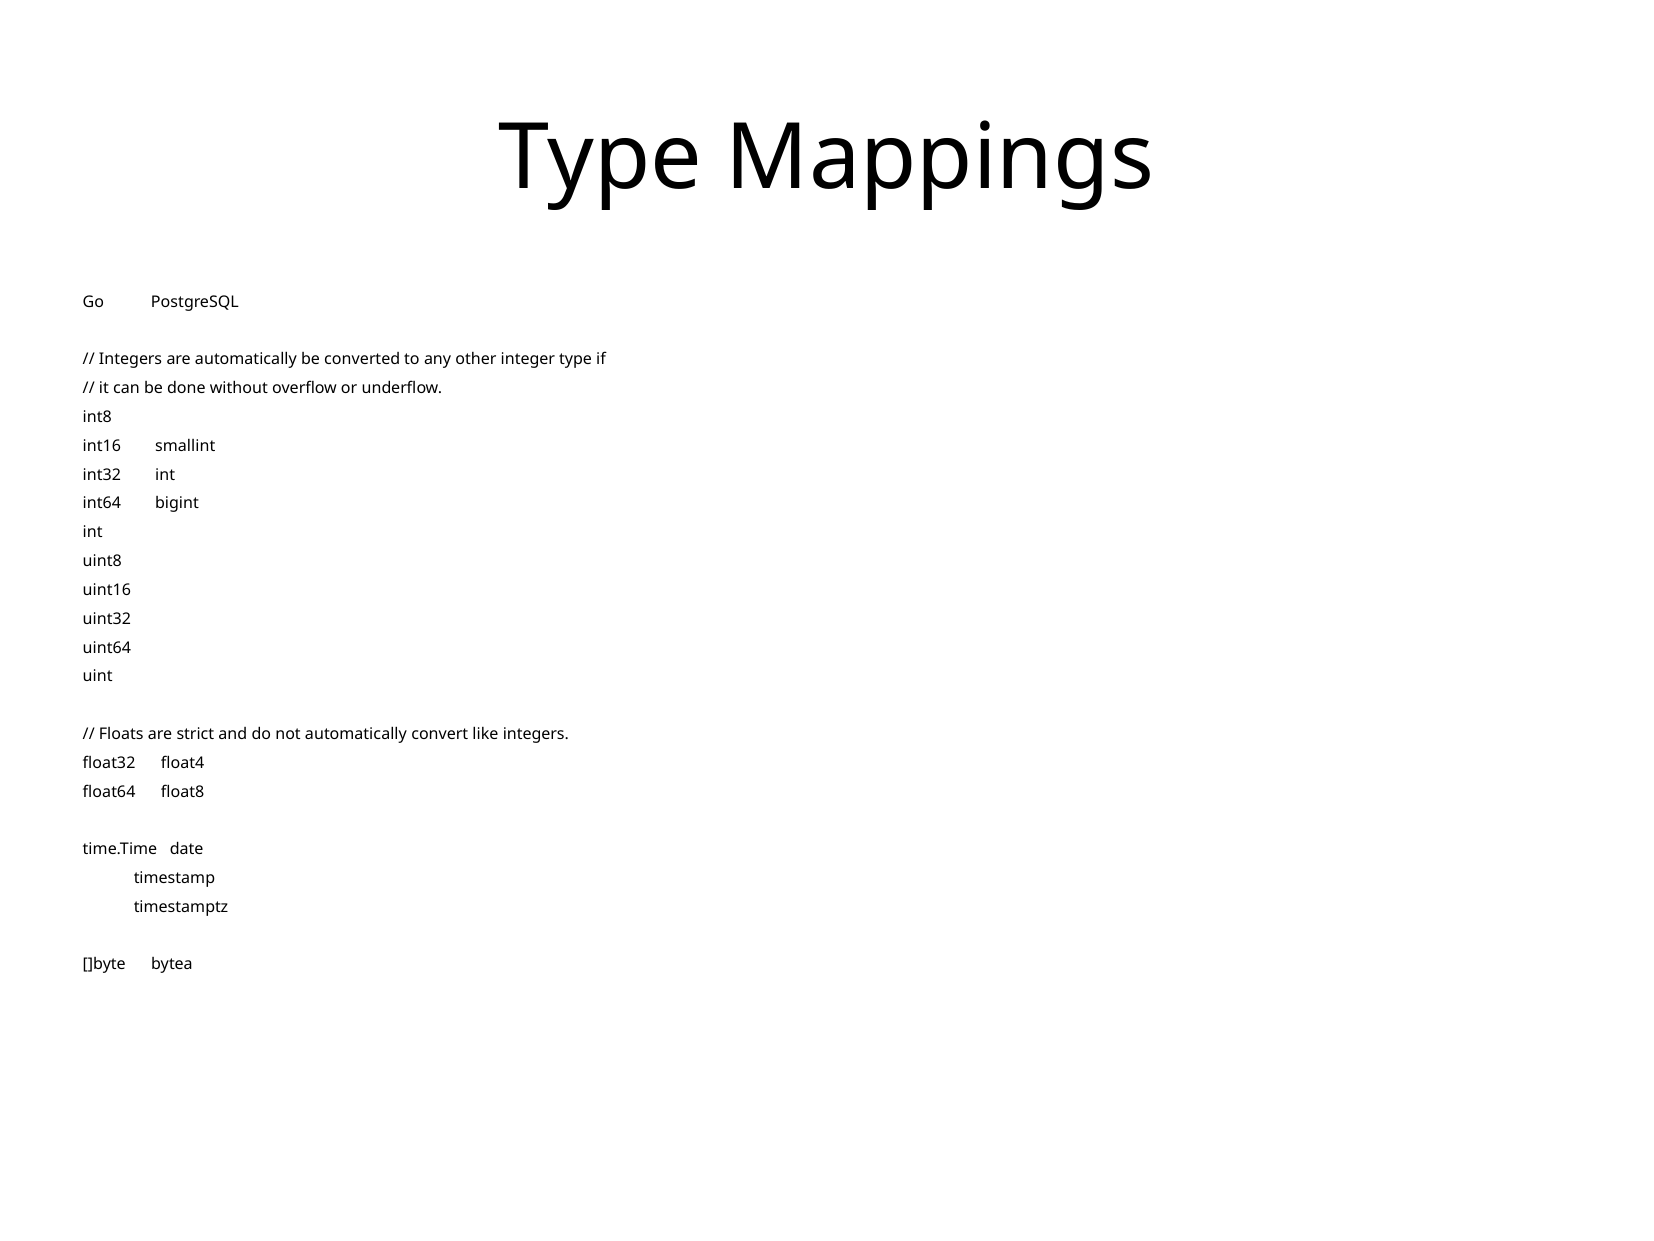

# Type Mappings
Go PostgreSQL
// Integers are automatically be converted to any other integer type if
// it can be done without overflow or underflow.
int8
int16 smallint
int32 int
int64 bigint
int
uint8
uint16
uint32
uint64
uint
// Floats are strict and do not automatically convert like integers.
float32 float4
float64 float8
time.Time date
 timestamp
 timestamptz
[]byte bytea